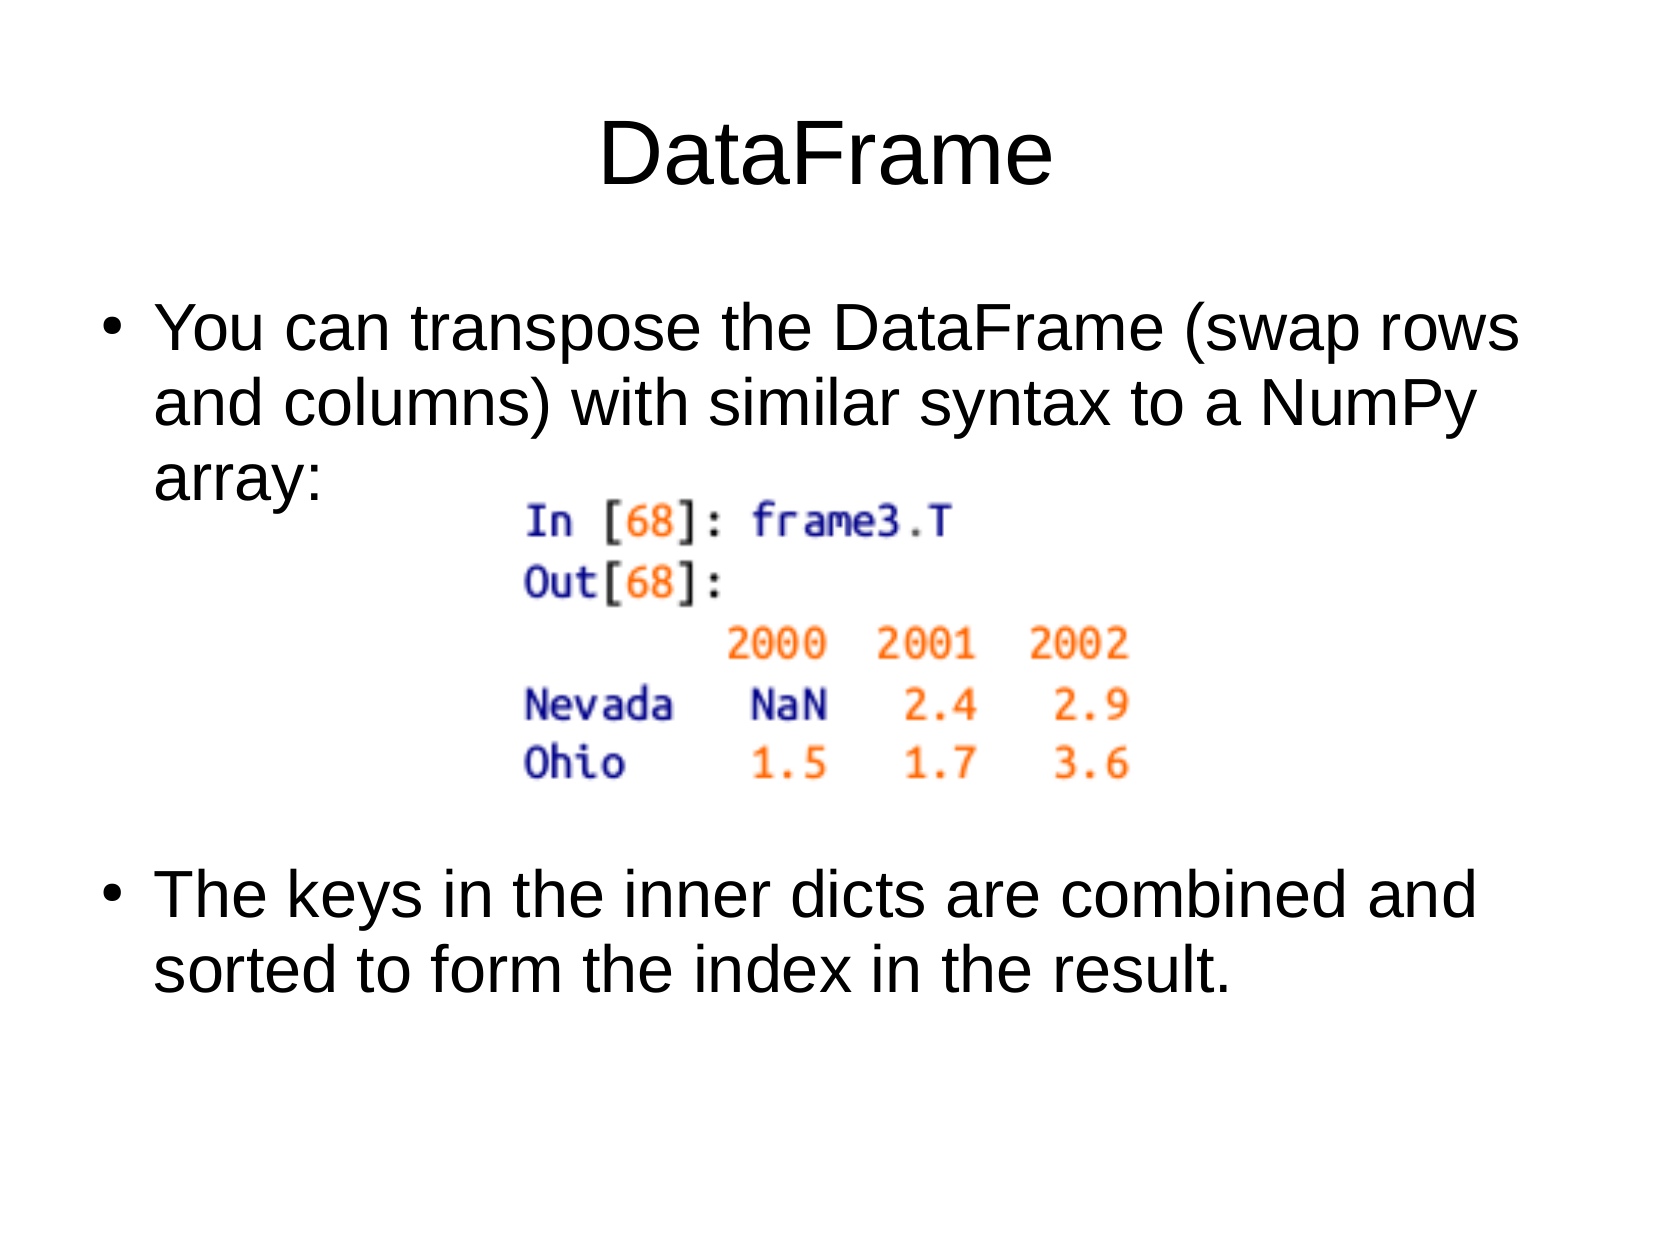

# DataFrame
You can transpose the DataFrame (swap rows and columns) with similar syntax to a NumPy array:
The keys in the inner dicts are combined and sorted to form the index in the result.